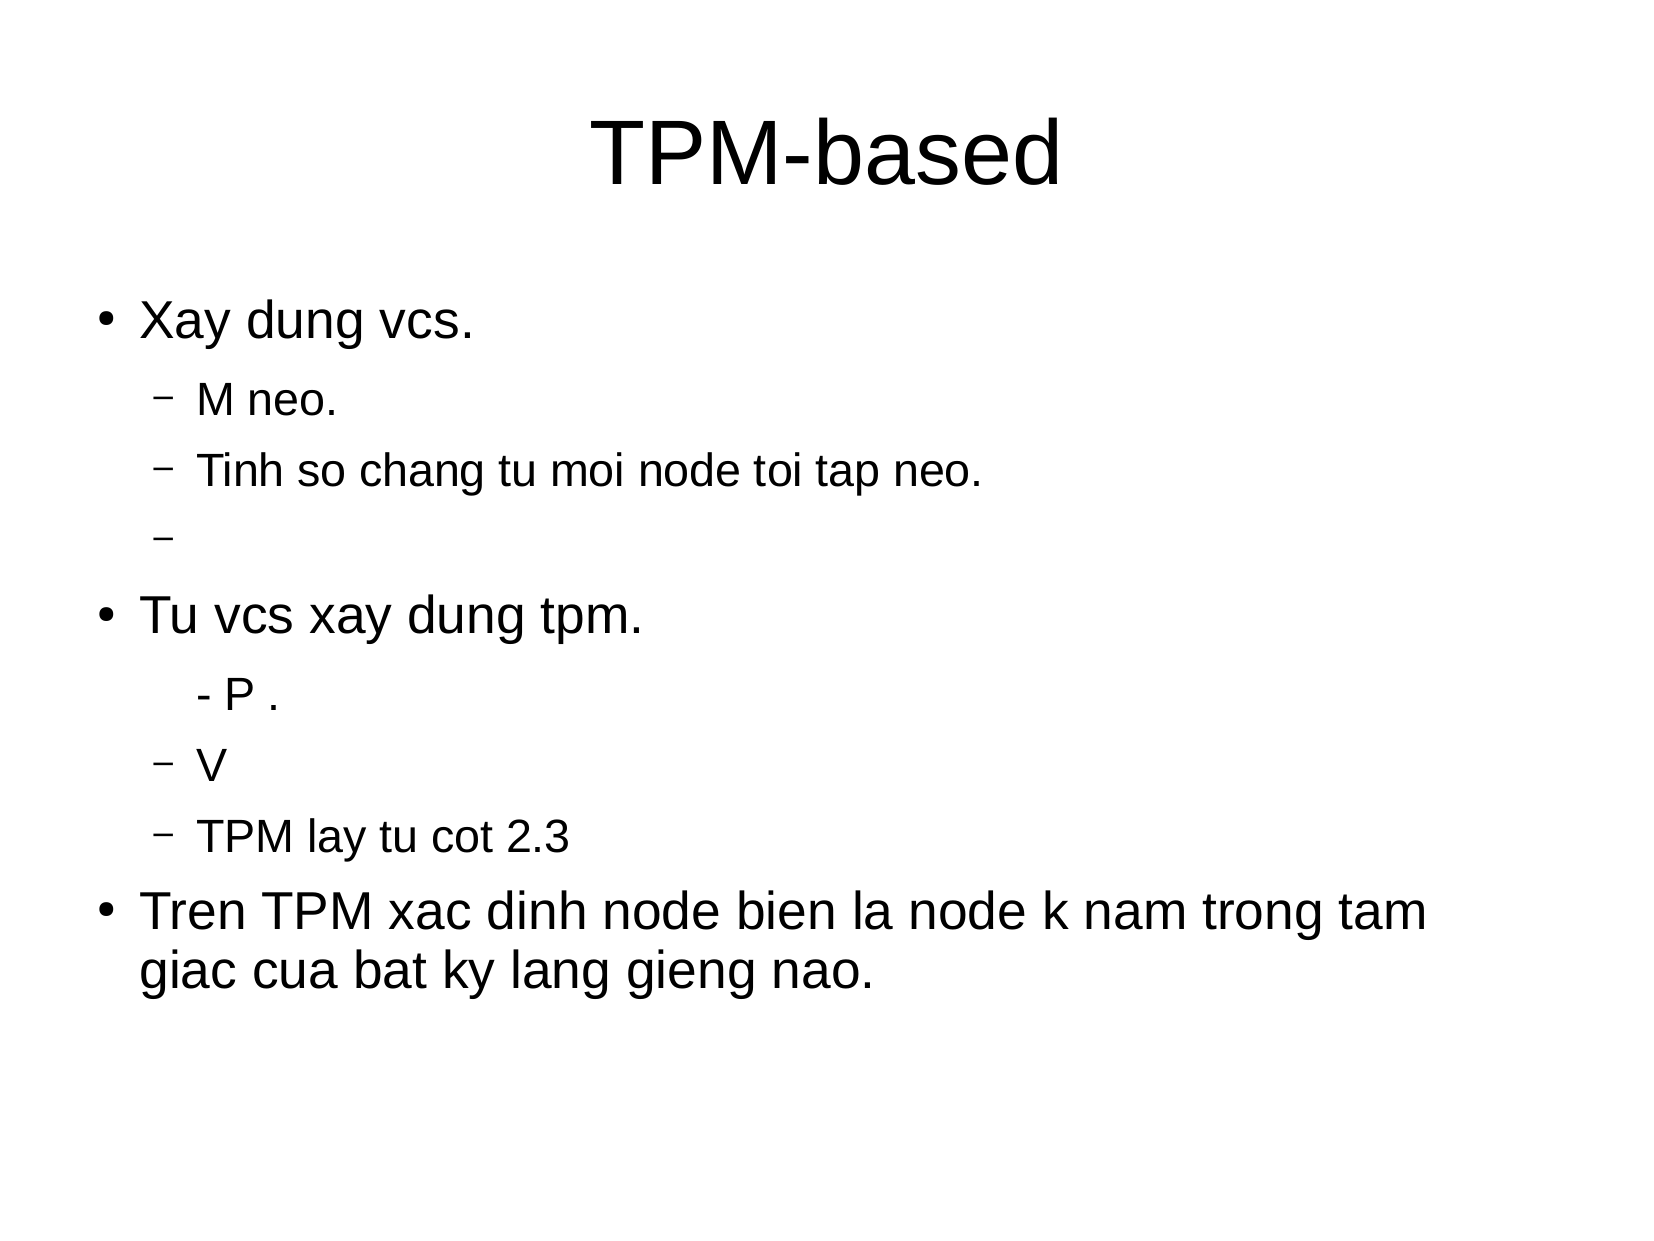

# TPM-based
Xay dung vcs.
M neo.
Tinh so chang tu moi node toi tap neo.
Tu vcs xay dung tpm.
- P .
V
TPM lay tu cot 2.3
Tren TPM xac dinh node bien la node k nam trong tam giac cua bat ky lang gieng nao.